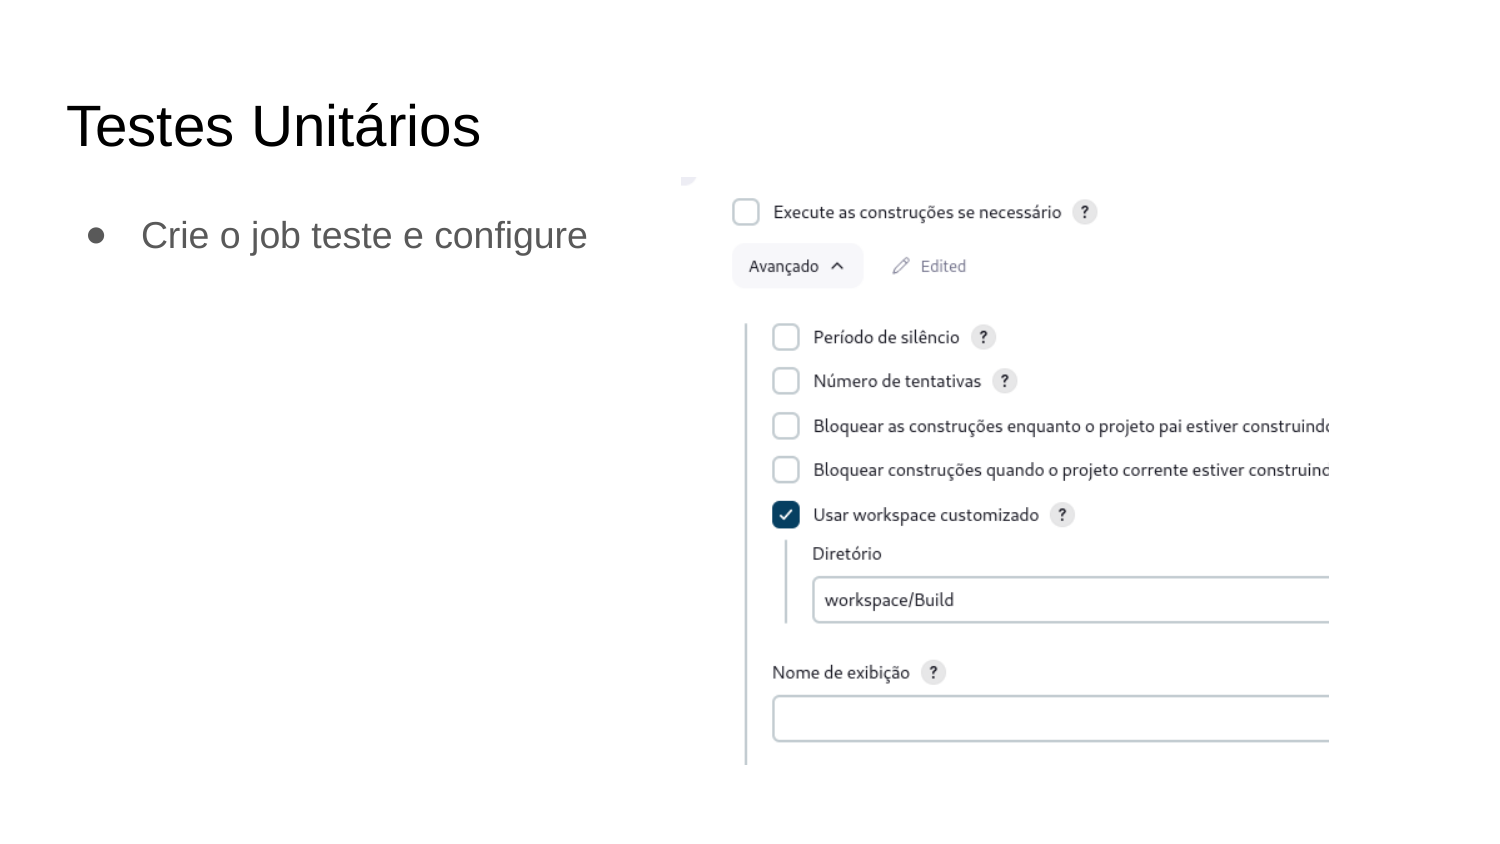

# Testes Unitários
Crie o job teste e configure